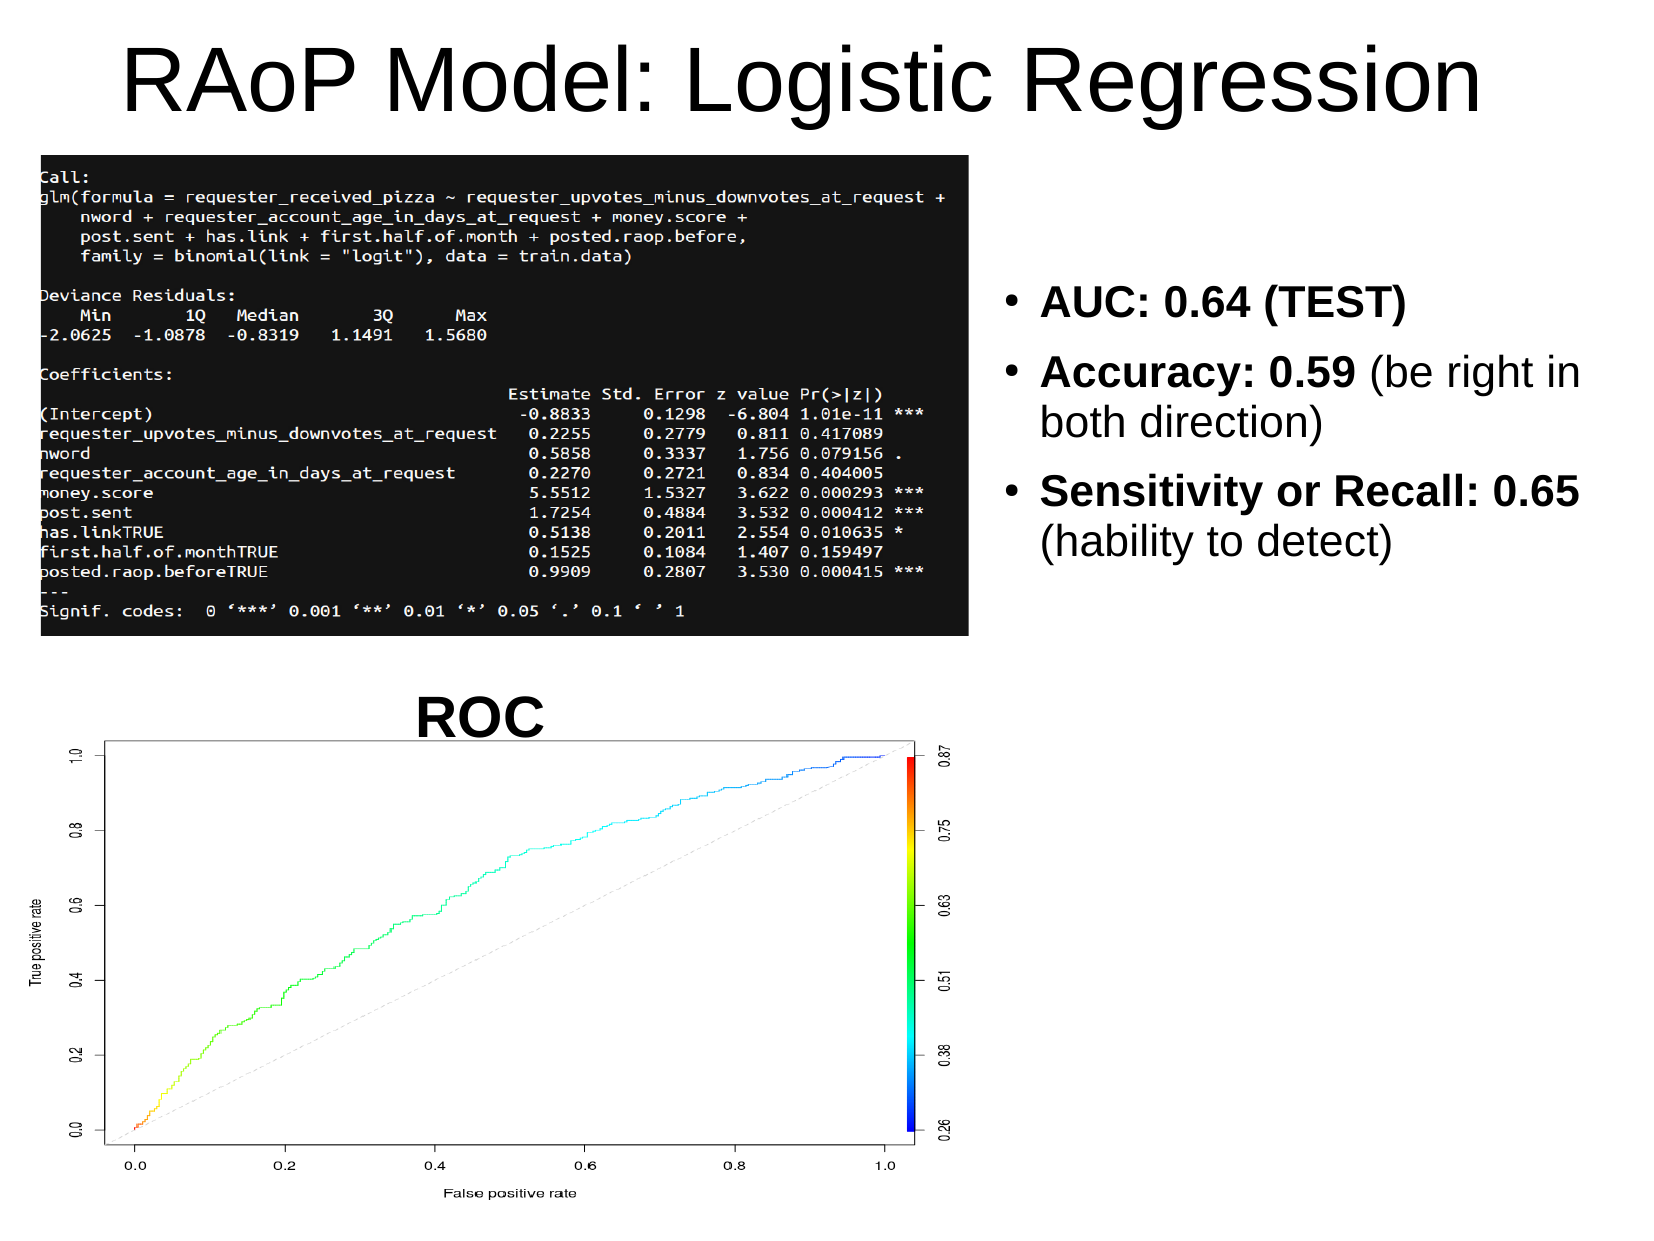

# RAoP Model: Logistic Regression
AUC: 0.64 (TEST)
Accuracy: 0.59 (be right in both direction)
Sensitivity or Recall: 0.65 (hability to detect)
ROC